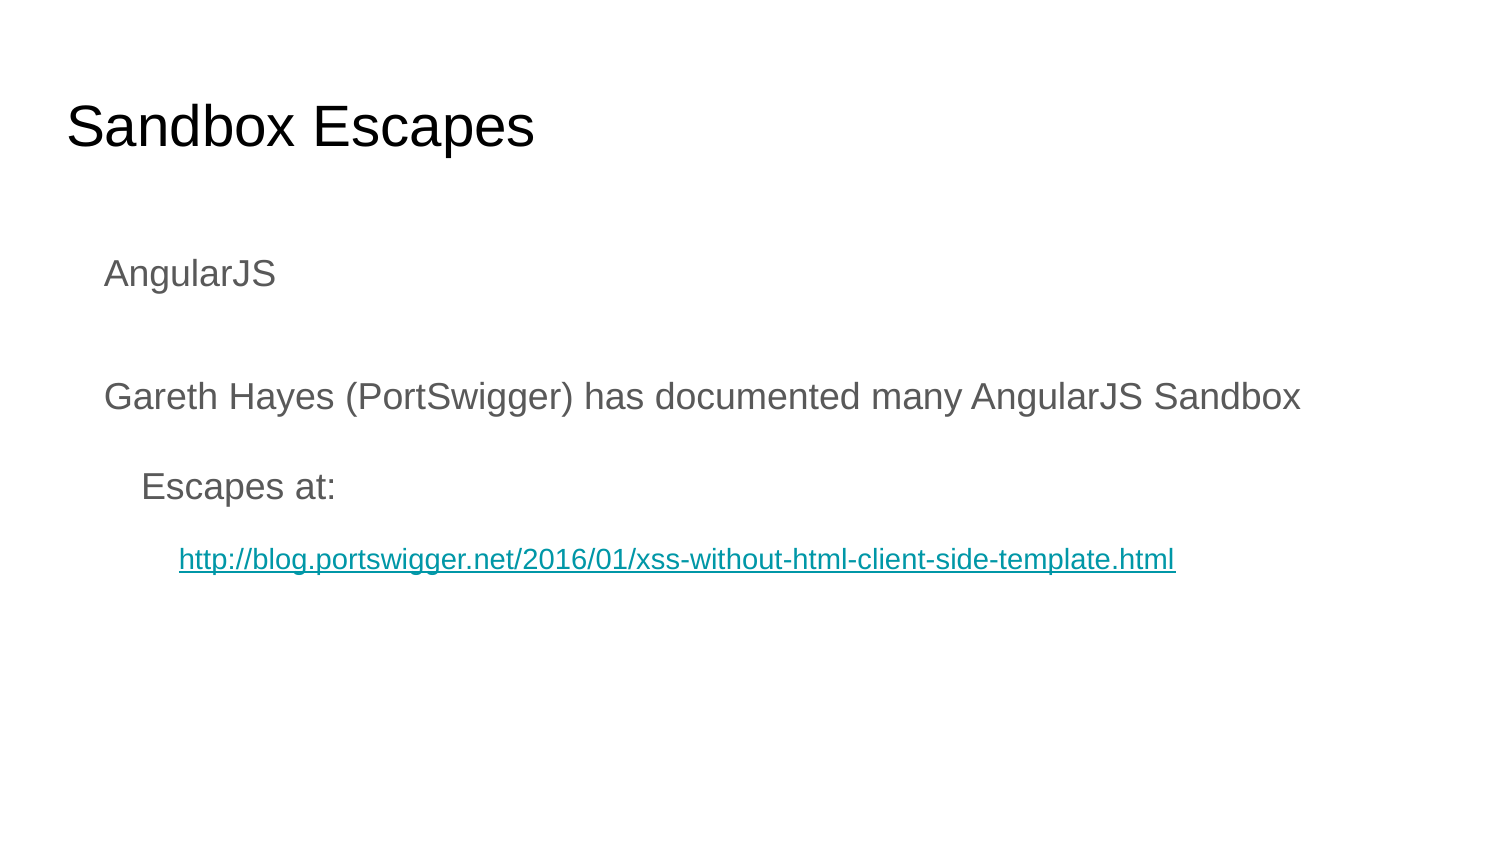

# Sandbox Escapes
AngularJS
Gareth Hayes (PortSwigger) has documented many AngularJS Sandbox Escapes at:
http://blog.portswigger.net/2016/01/xss-without-html-client-side-template.html